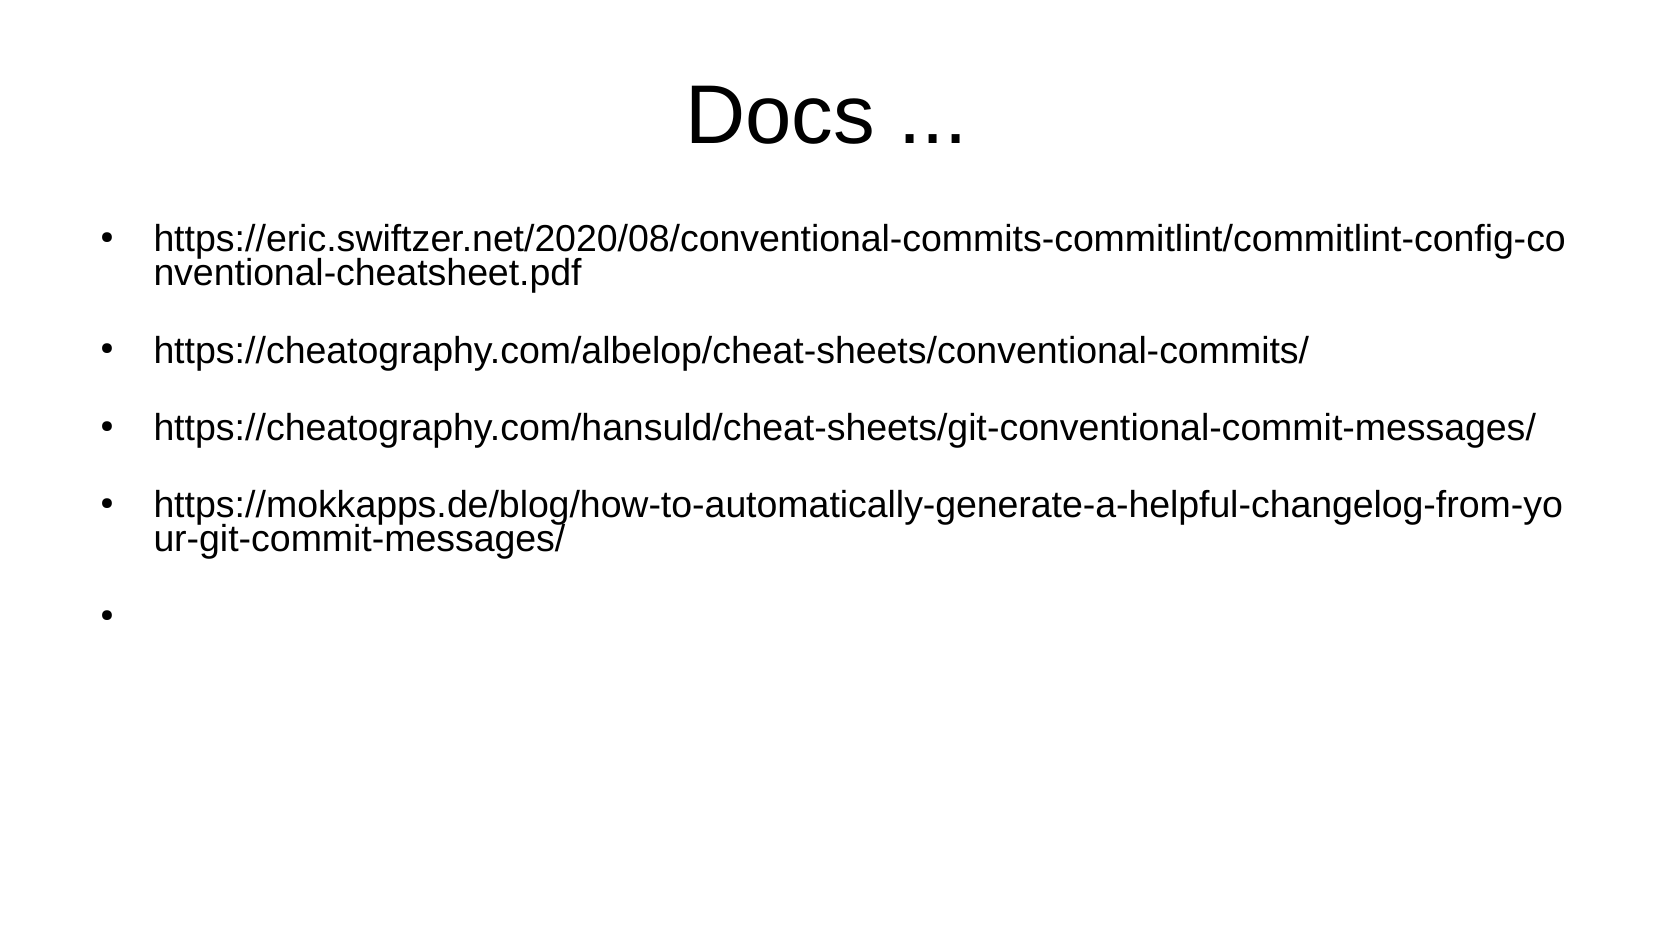

# Docs ...
https://eric.swiftzer.net/2020/08/conventional-commits-commitlint/commitlint-config-conventional-cheatsheet.pdf
https://cheatography.com/albelop/cheat-sheets/conventional-commits/
https://cheatography.com/hansuld/cheat-sheets/git-conventional-commit-messages/
https://mokkapps.de/blog/how-to-automatically-generate-a-helpful-changelog-from-your-git-commit-messages/